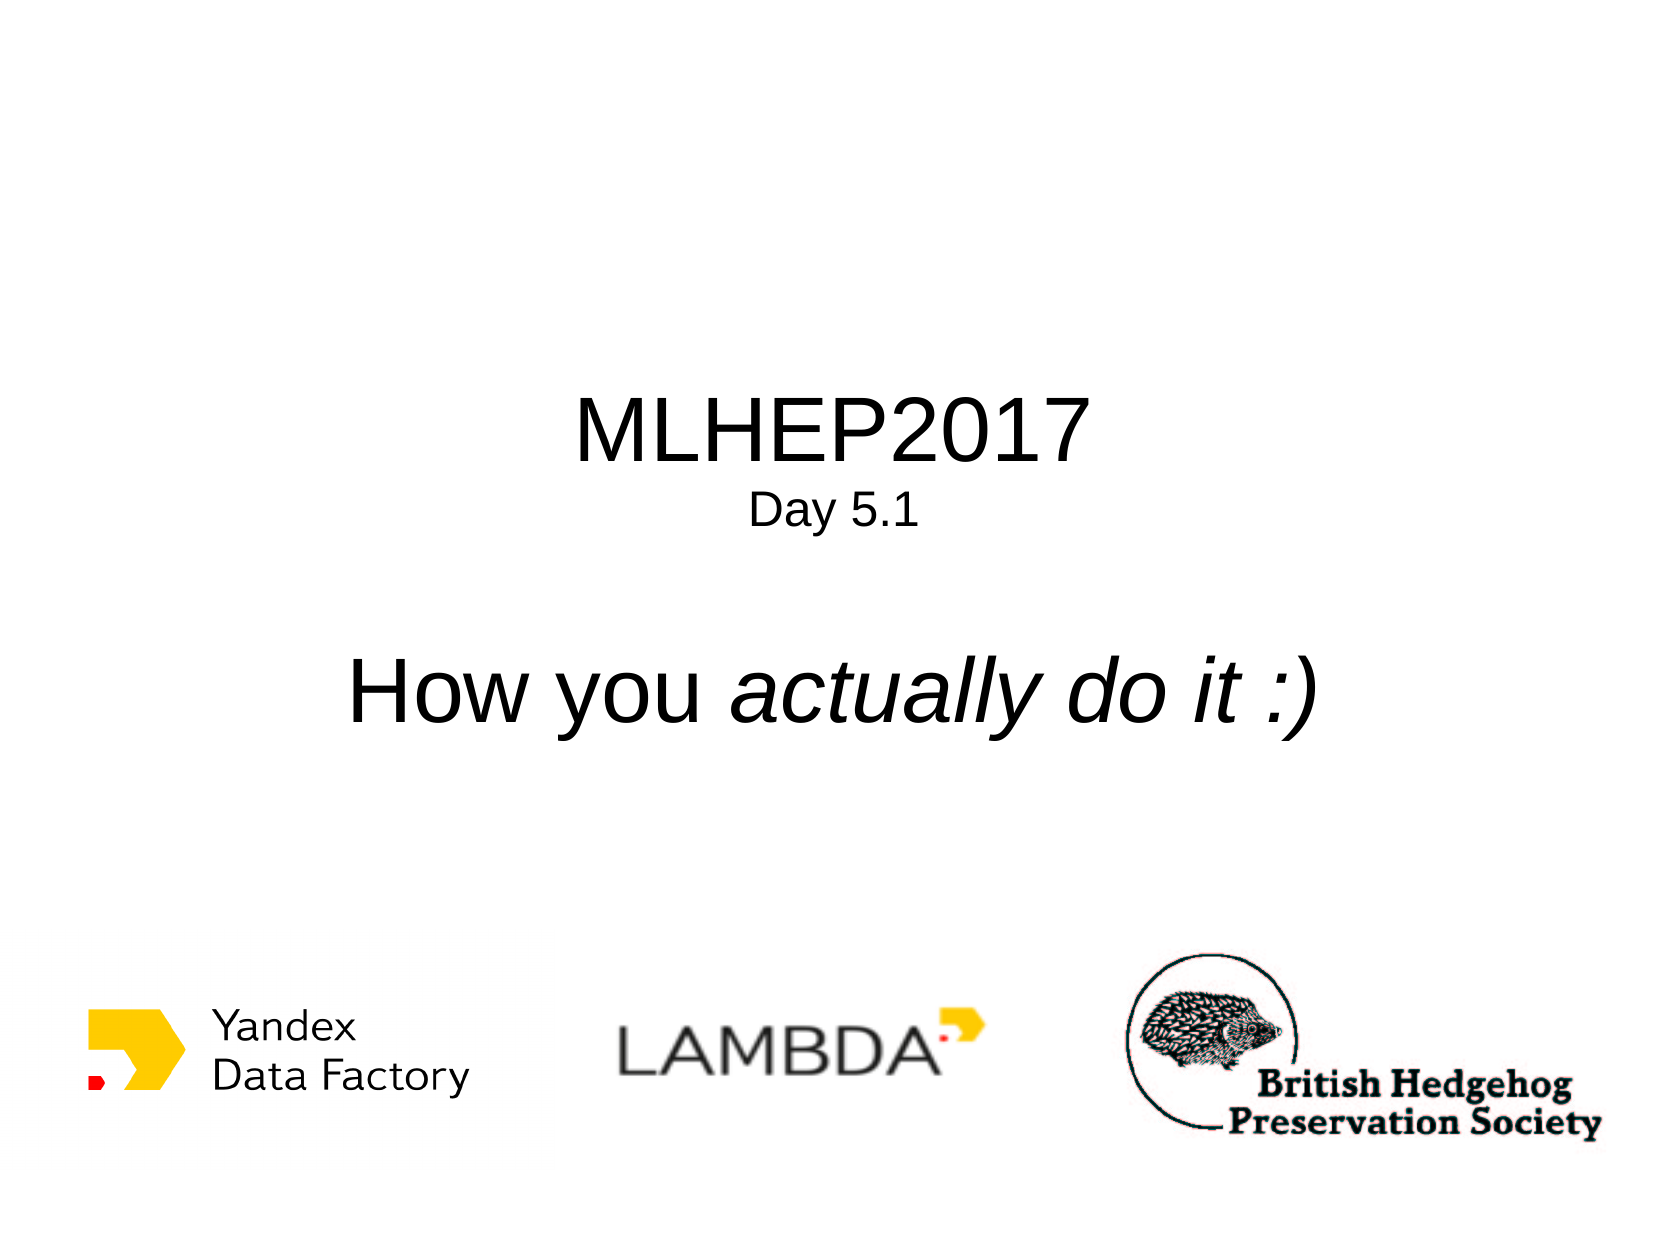

# MLHEP2017 Day 5.1 How you actually do it :)
1